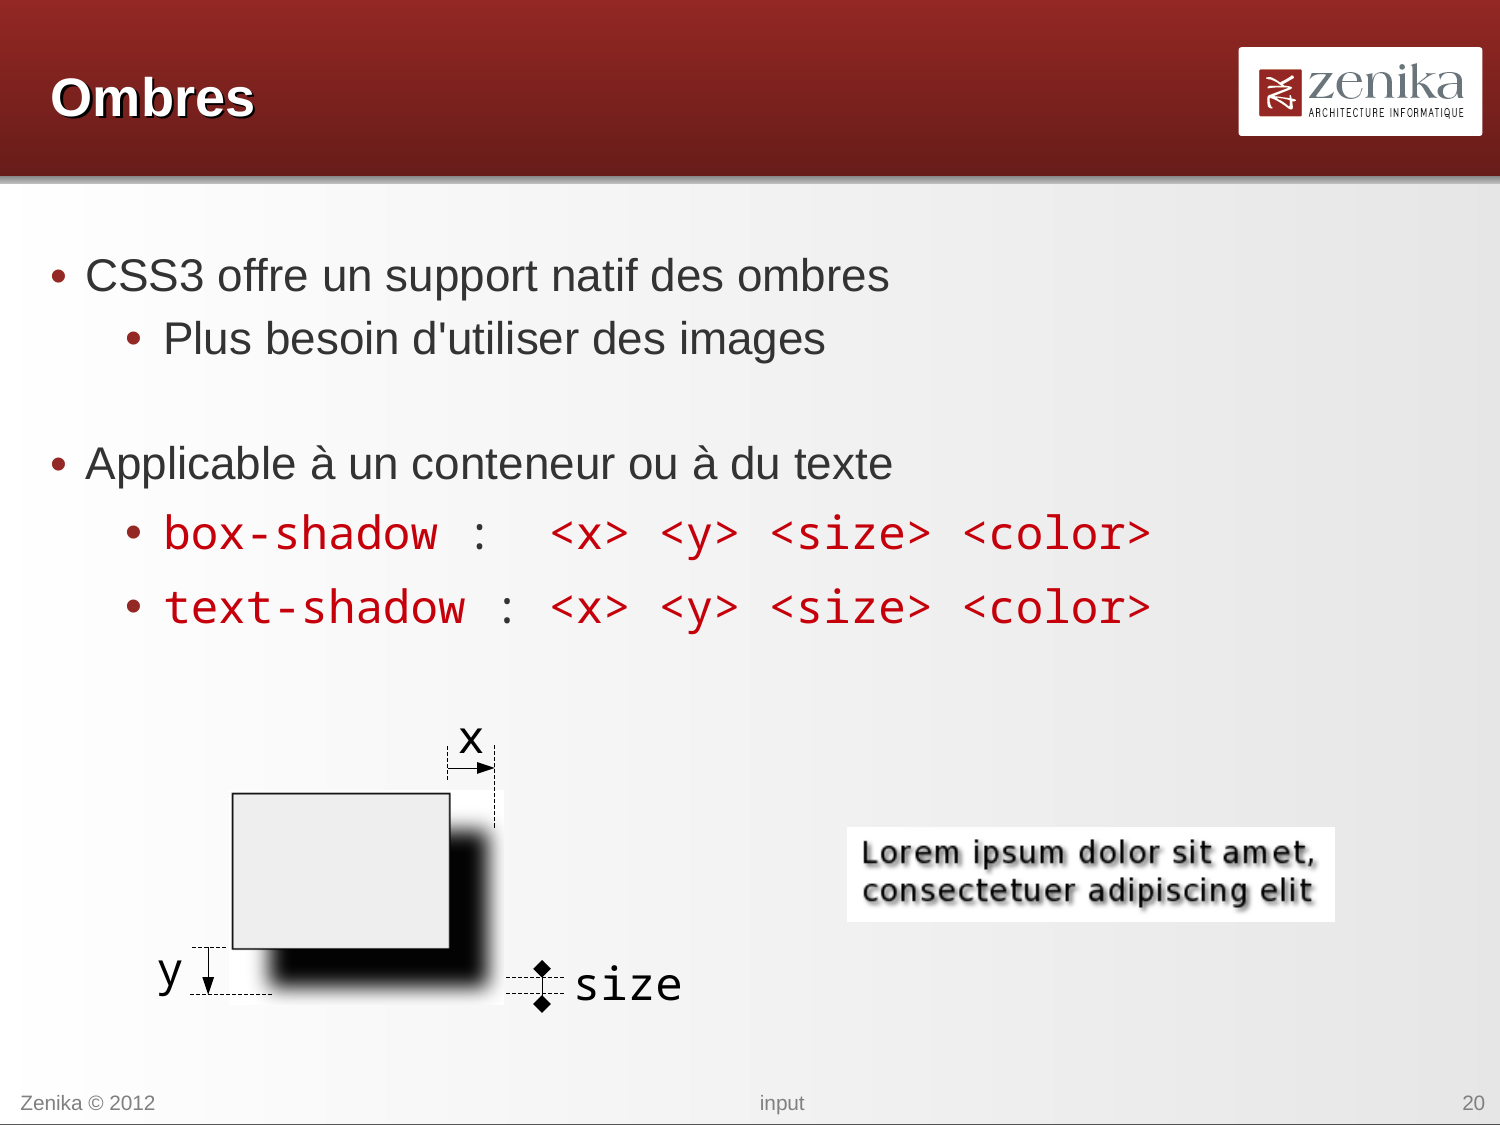

# Ombres
CSS3 offre un support natif des ombres
Plus besoin d'utiliser des images
Applicable à un conteneur ou à du texte
box-shadow : <x> <y> <size> <color>
text-shadow : <x> <y> <size> <color>
x
y
size